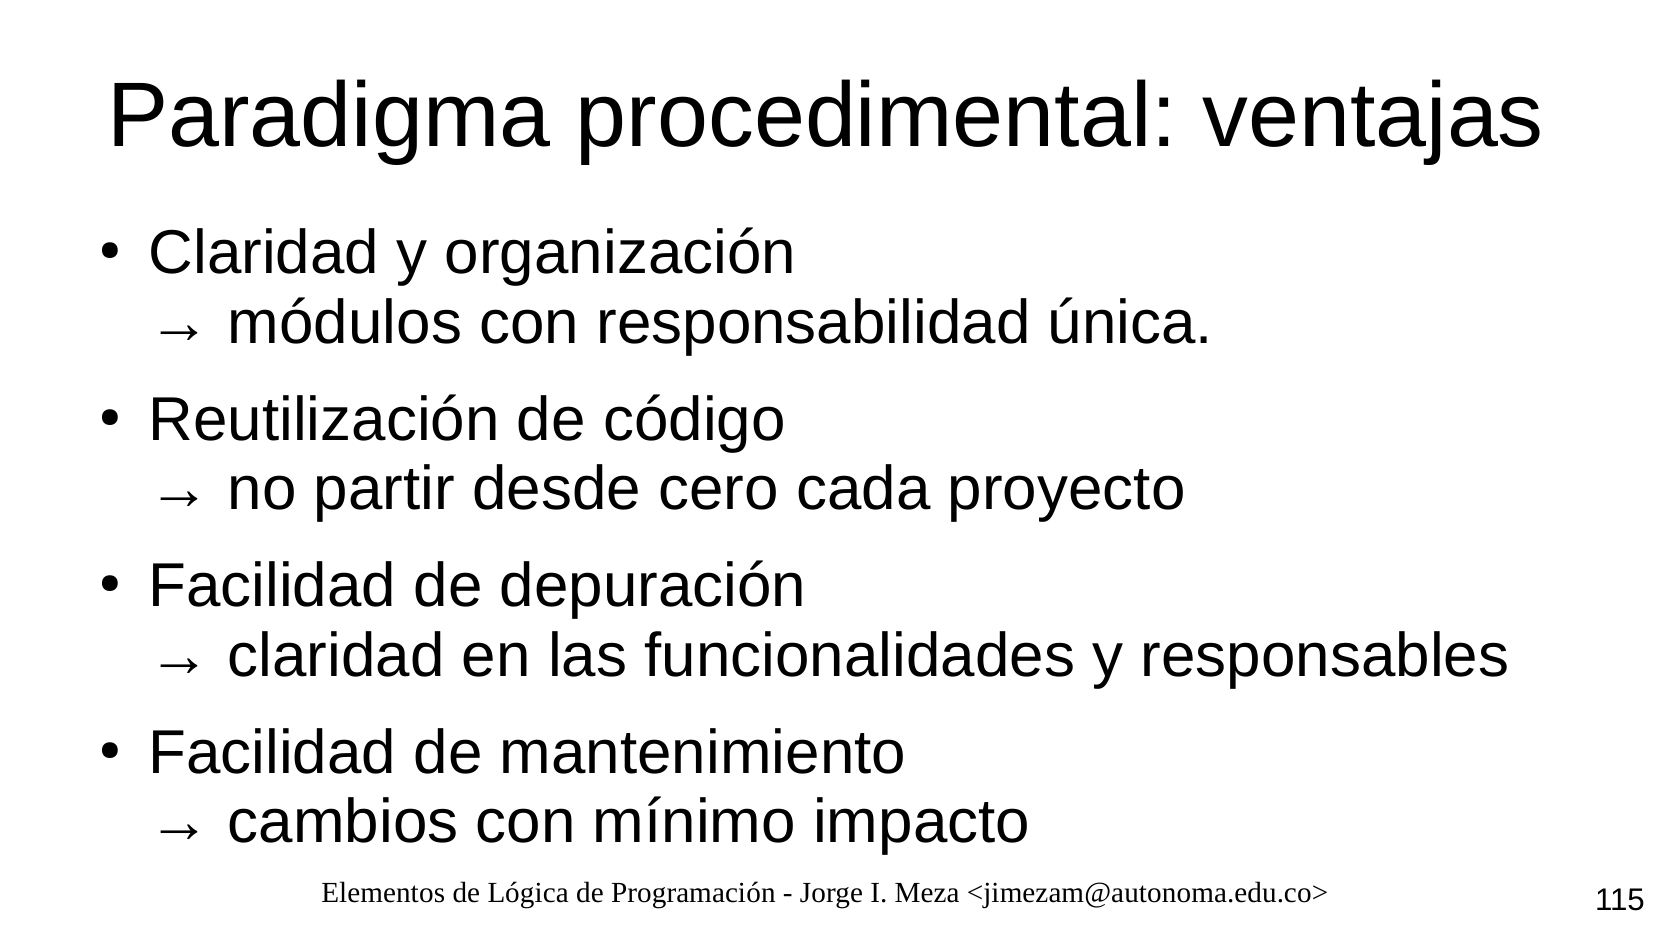

# Paradigma procedimental: ventajas
Claridad y organización
→ módulos con responsabilidad única.
Reutilización de código
→ no partir desde cero cada proyecto
Facilidad de depuración
→ claridad en las funcionalidades y responsables
Facilidad de mantenimiento
→ cambios con mínimo impacto
Elementos de Lógica de Programación - Jorge I. Meza <jimezam@autonoma.edu.co>